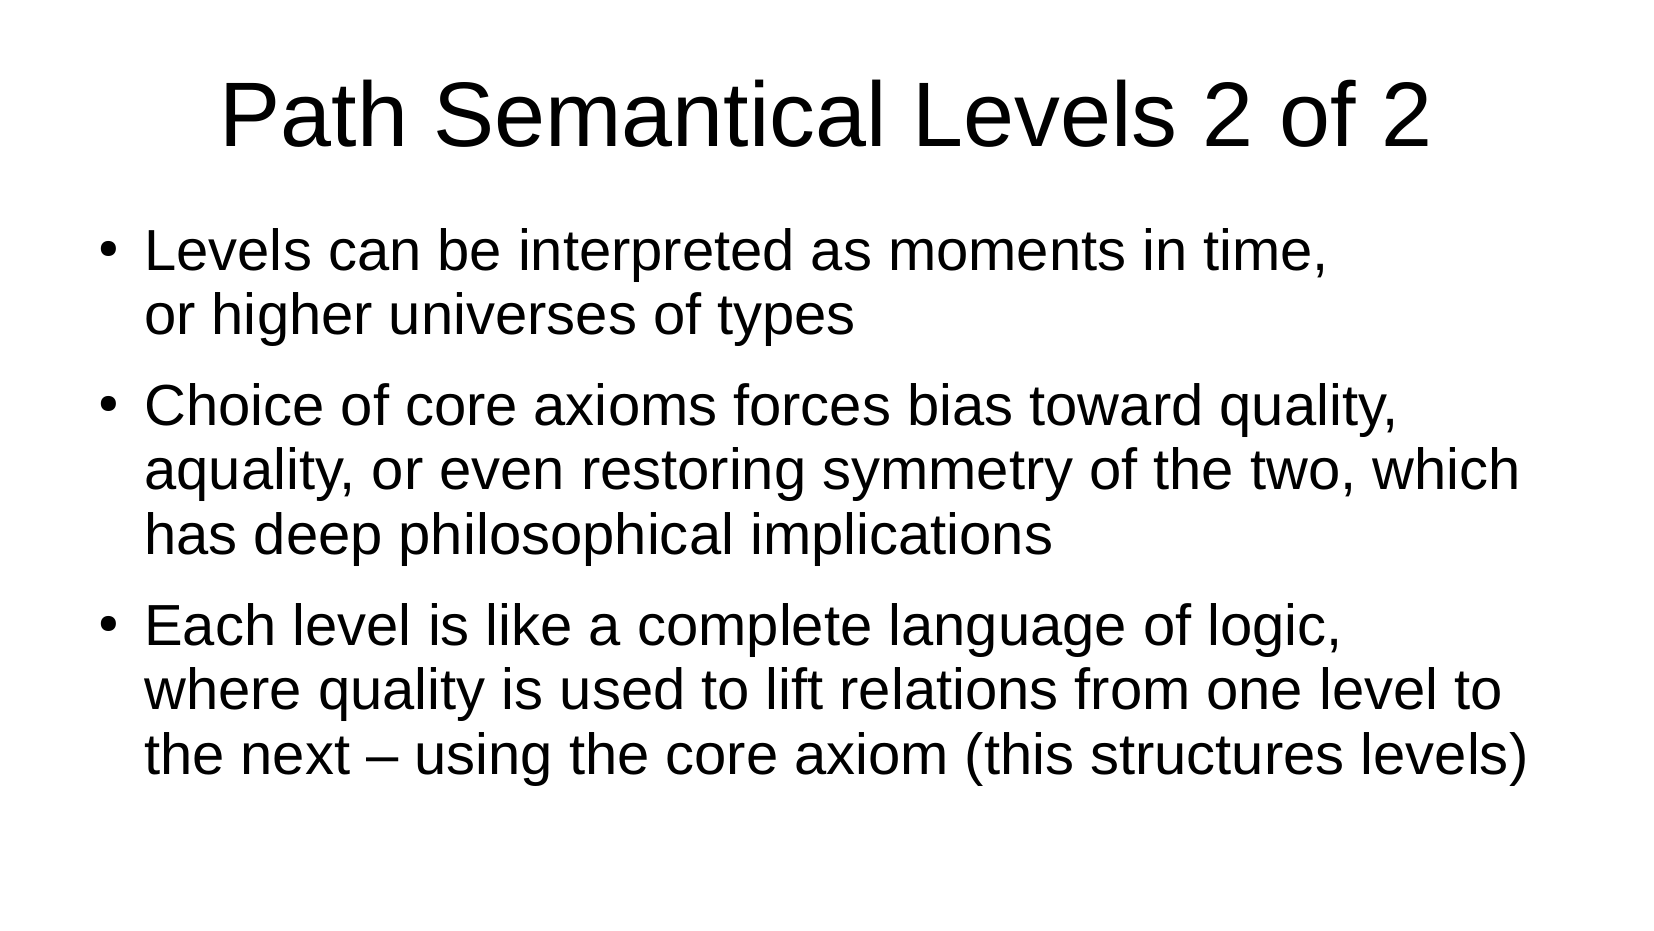

# Path Semantical Levels 2 of 2
Levels can be interpreted as moments in time,
or higher universes of types
Choice of core axioms forces bias toward quality, aquality, or even restoring symmetry of the two, which has deep philosophical implications
Each level is like a complete language of logic,
where quality is used to lift relations from one level to the next – using the core axiom (this structures levels)